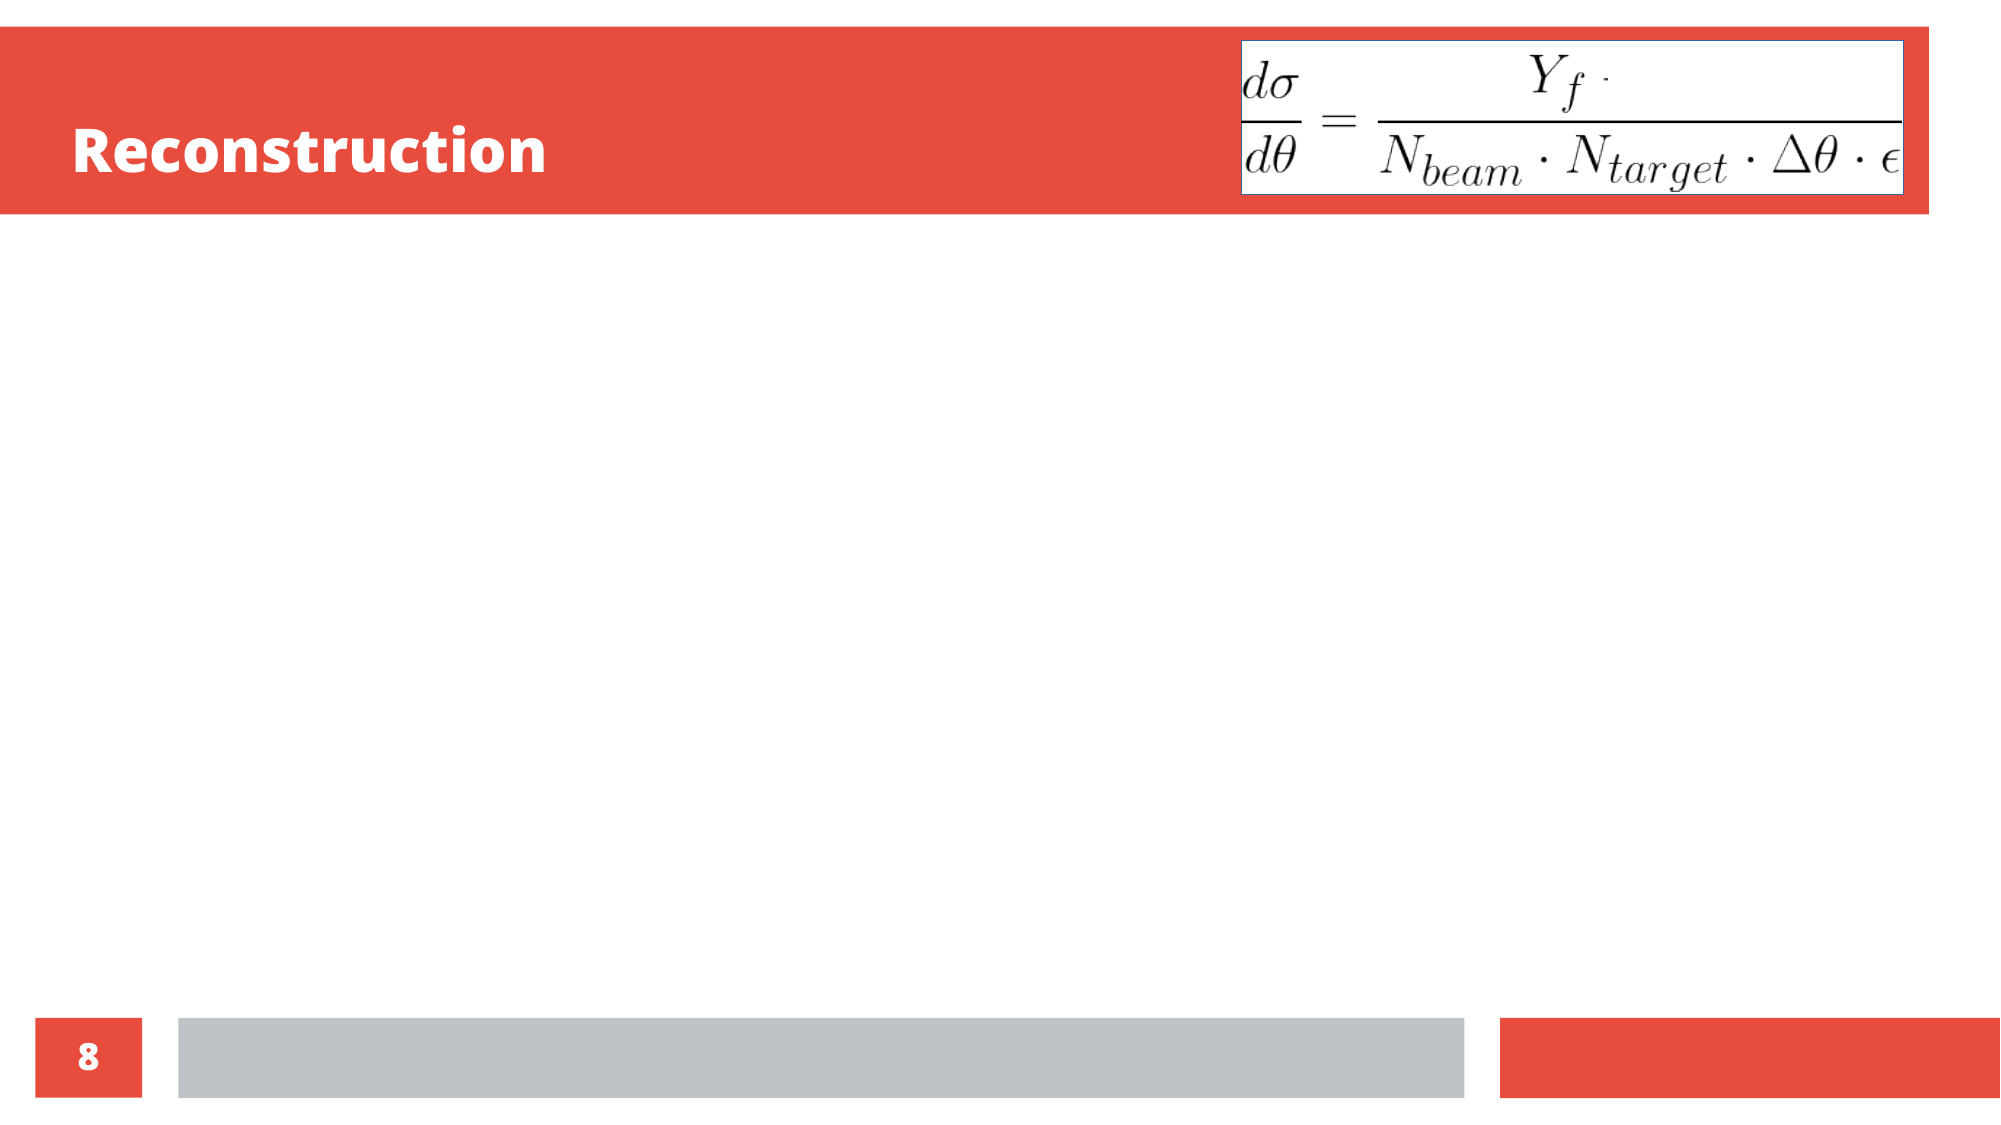

# Reconstruction
8
TW ghost impact to be considered as a systematics/bkg